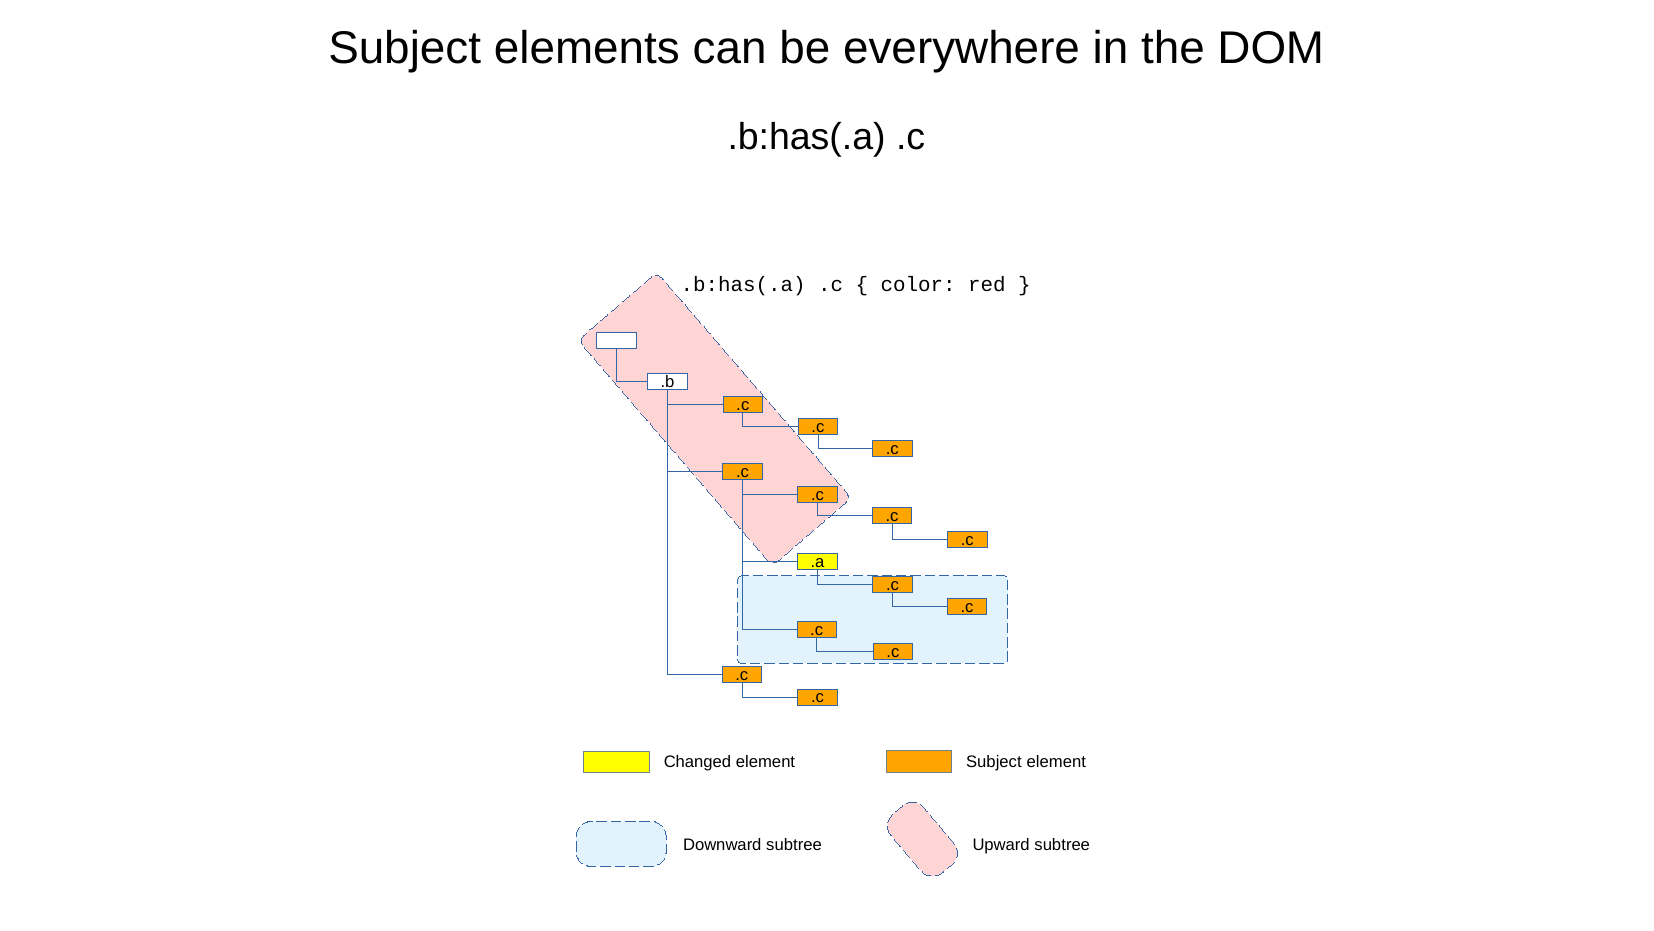

Subject elements can be everywhere in the DOM
.b:has(.a) .c
.b:has(.a) .c { color: red }
.b
.c
.c
.c
.c
.c
.c
.c
.a
.c
.c
.c
.c
.c
.c
Changed element
Subject element
Downward subtree
Upward subtree